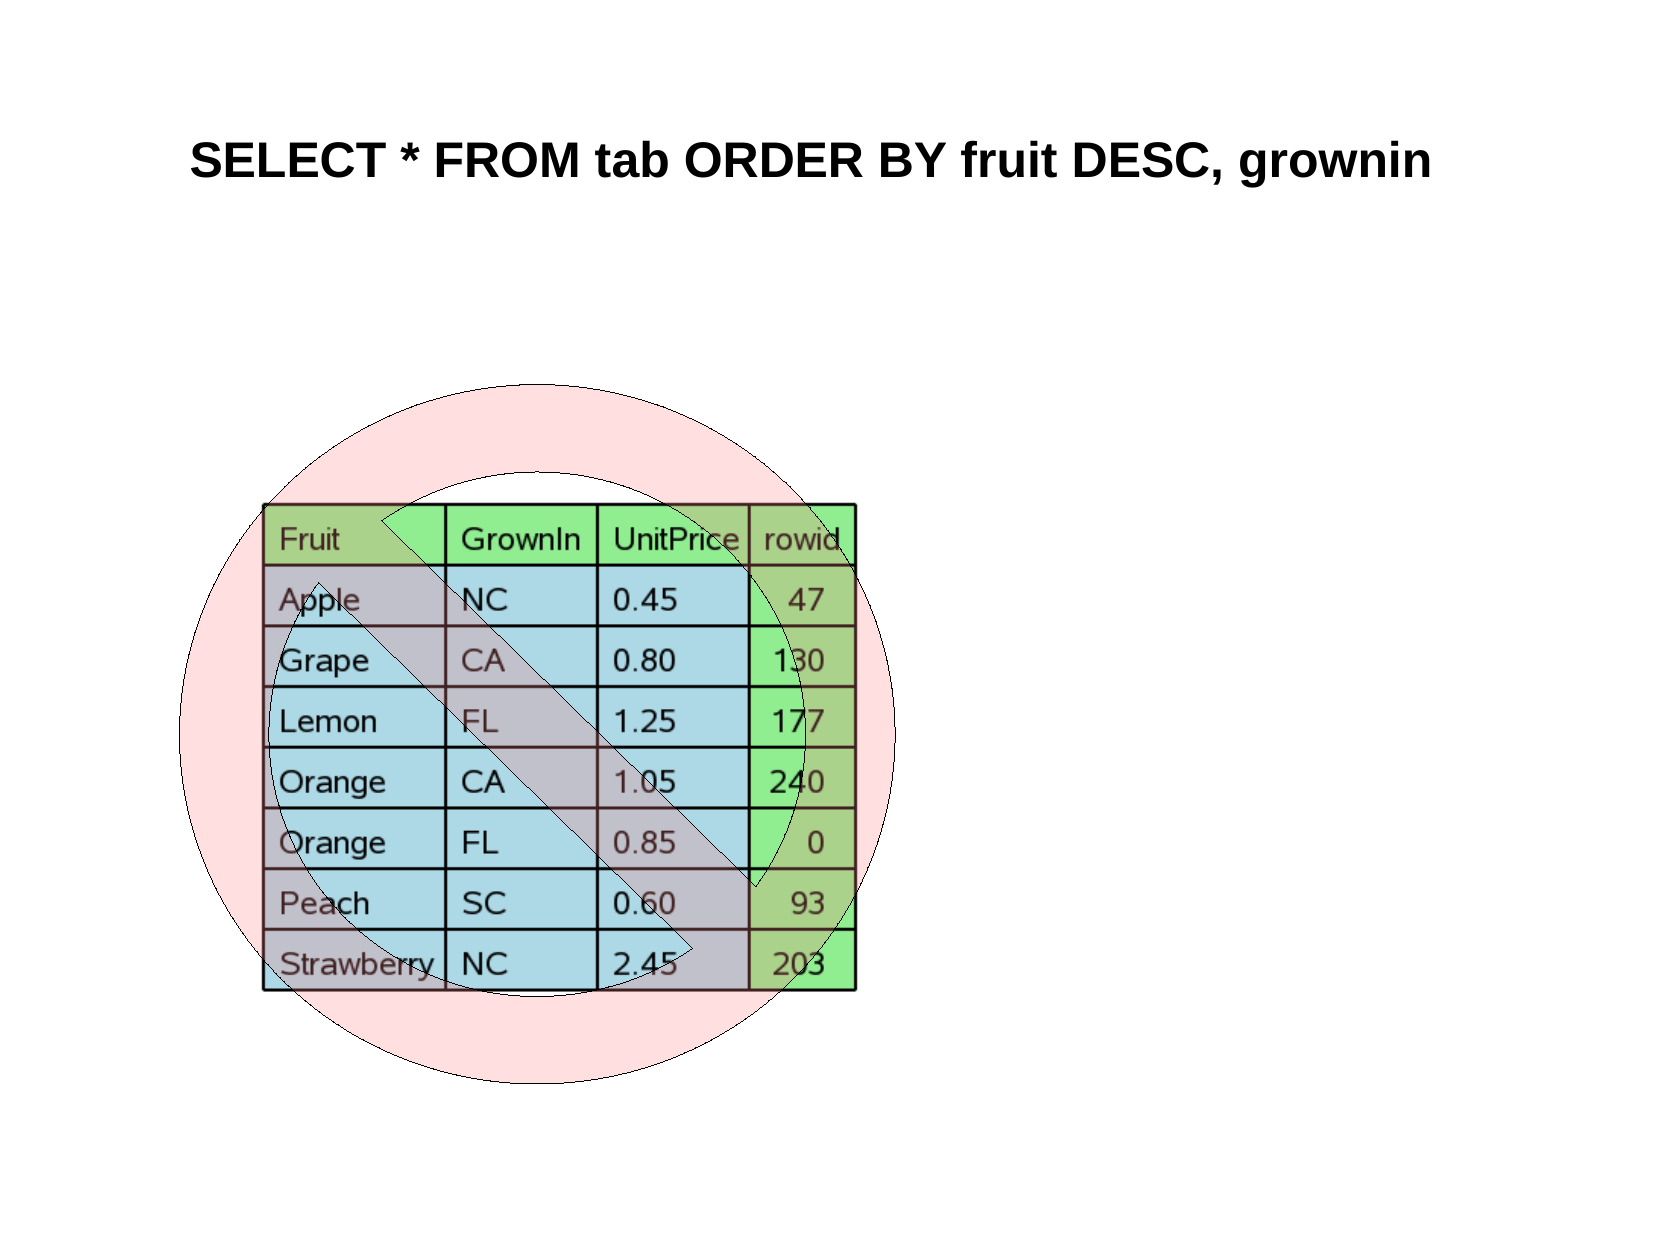

SELECT * FROM tab ORDER BY fruit DESC, grownin